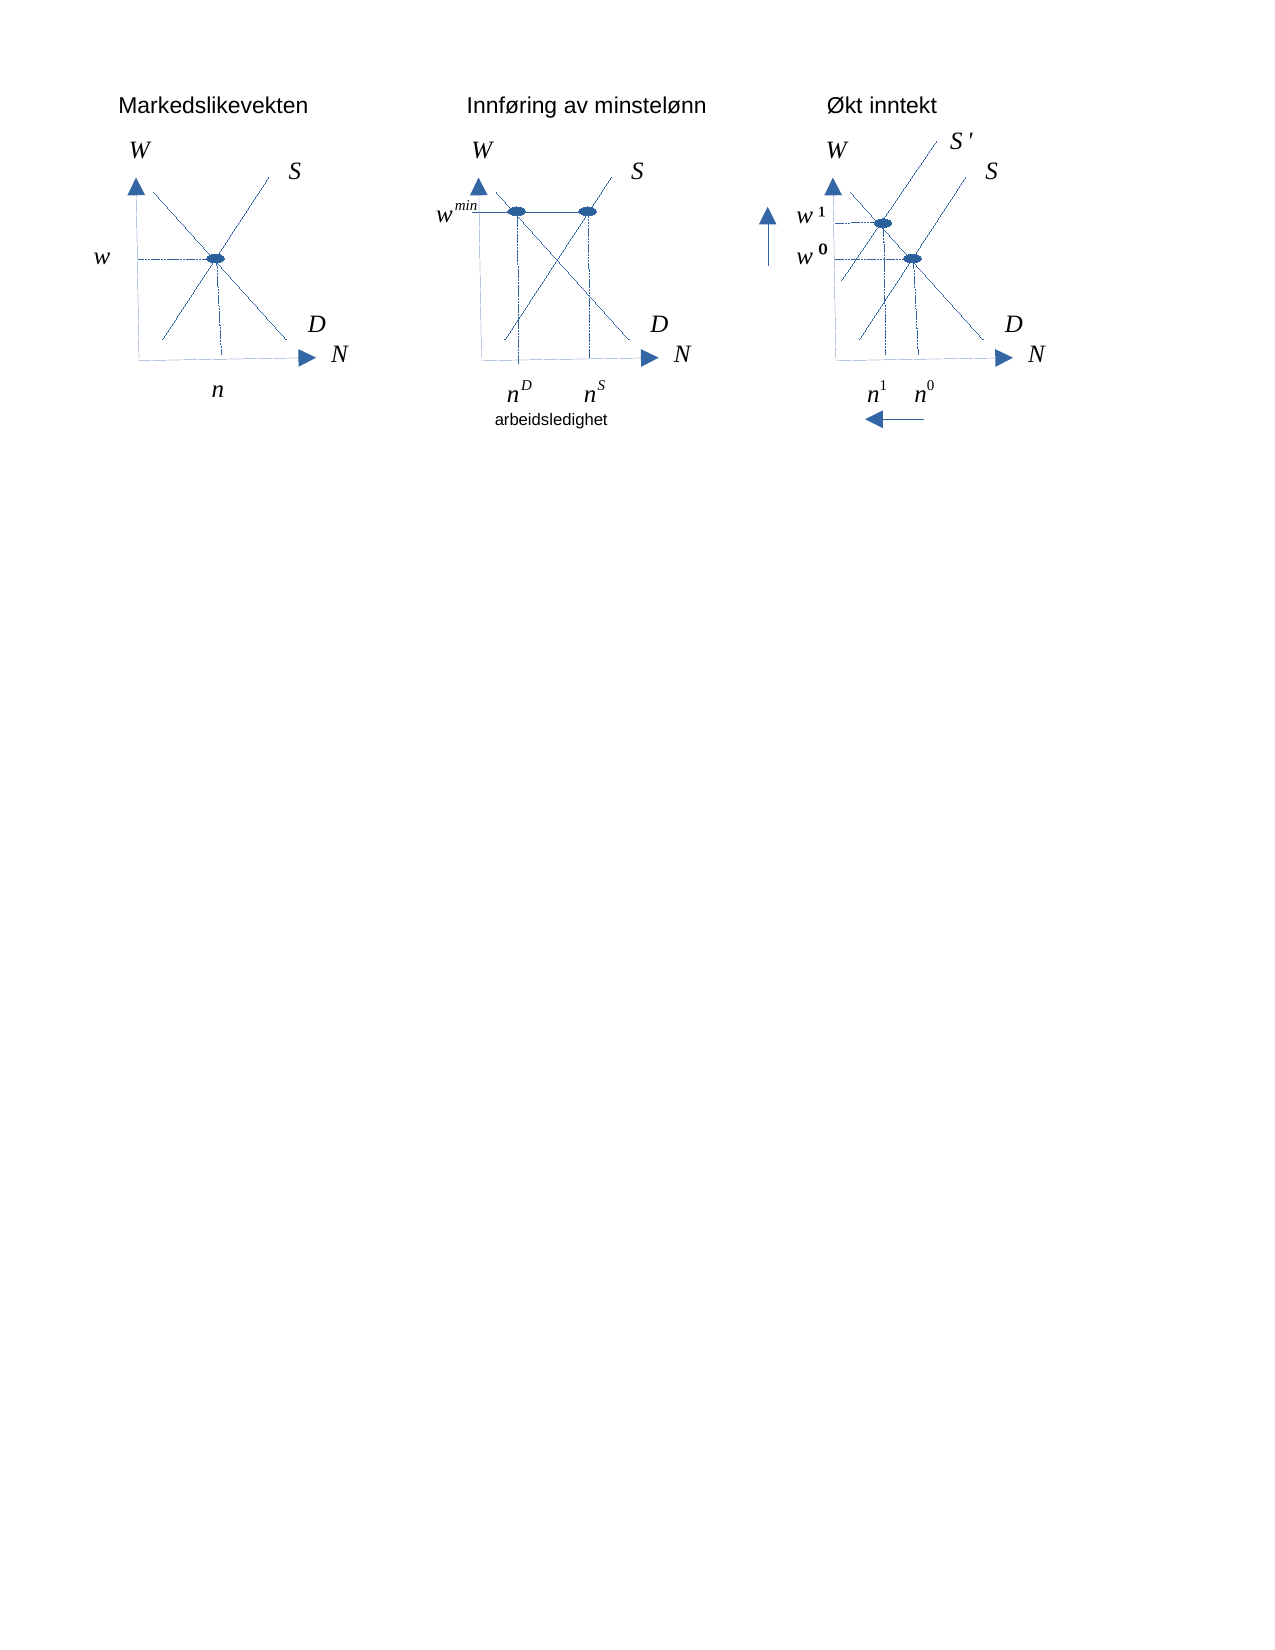

Markedslikevekten
Innføring av minstelønn
Økt inntekt
arbeidsledighet